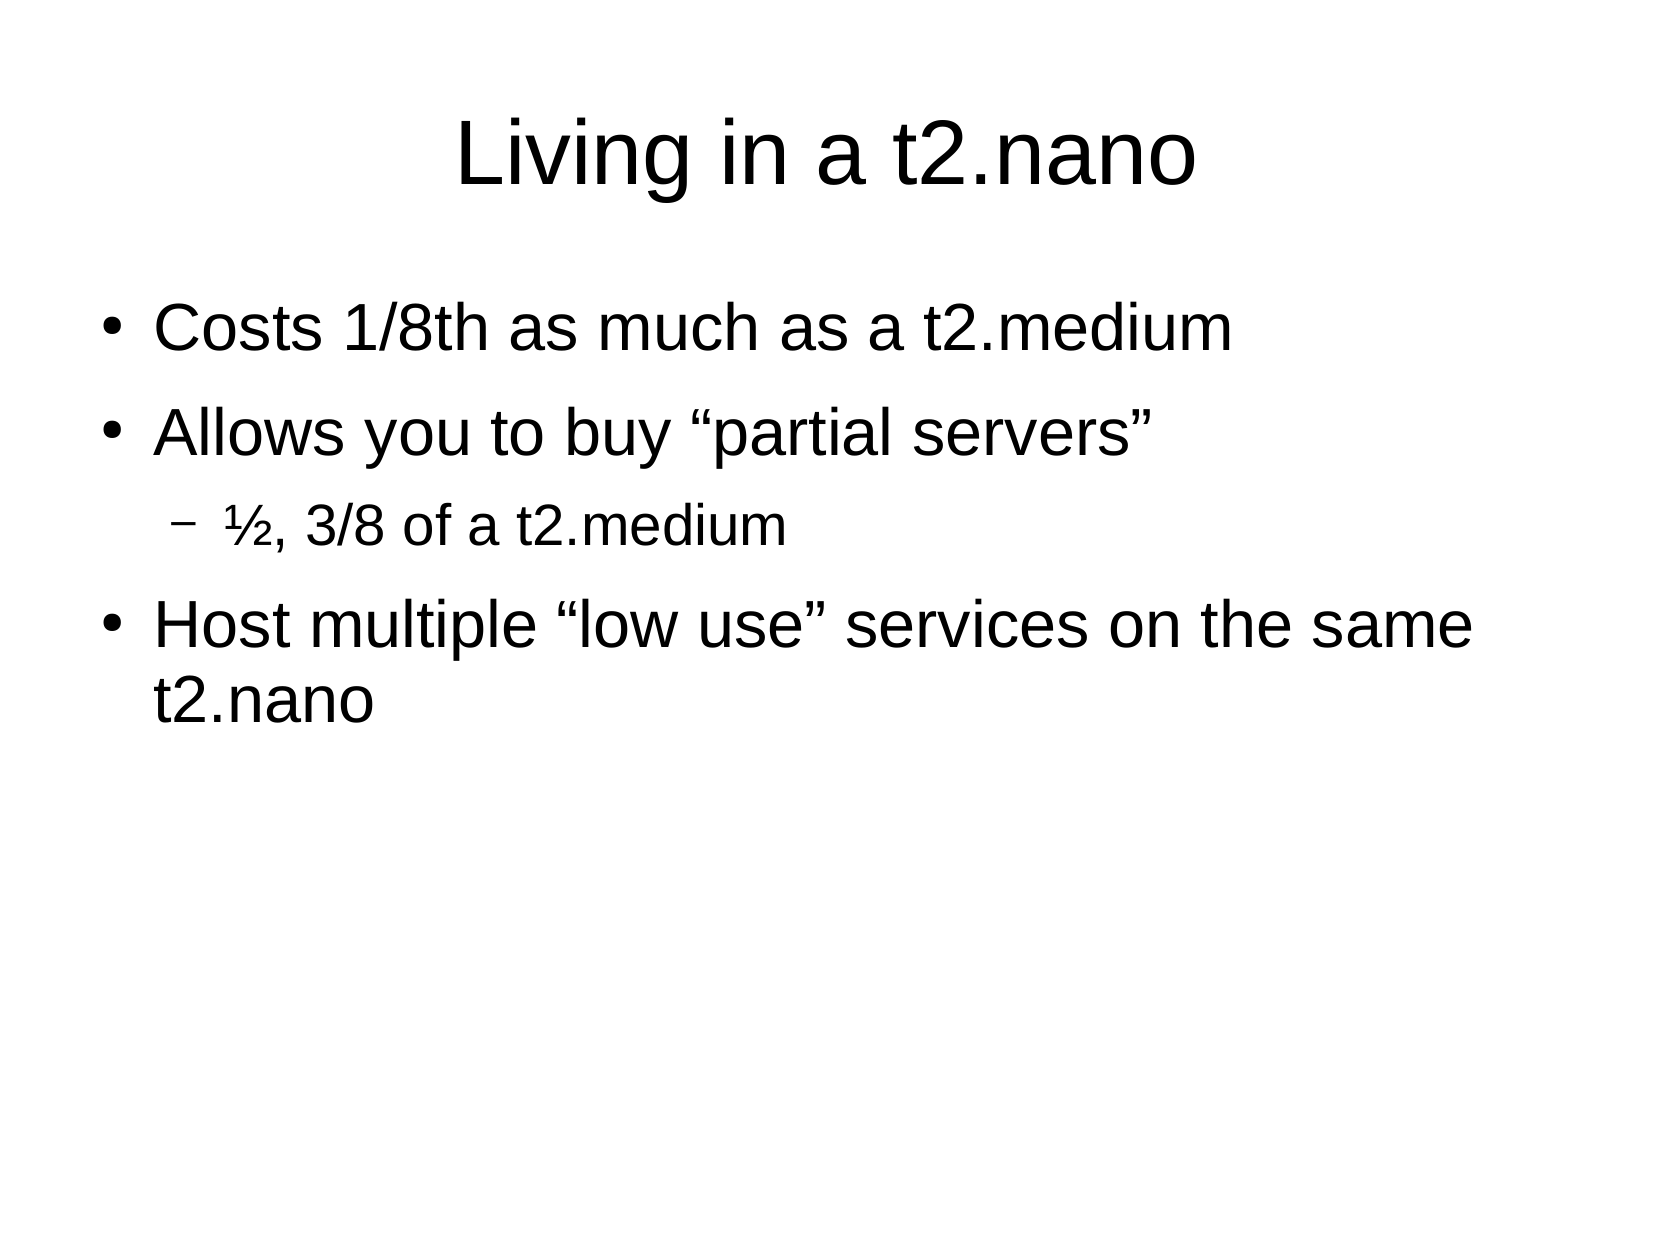

# Living in a t2.nano
Costs 1/8th as much as a t2.medium
Allows you to buy “partial servers”
½, 3/8 of a t2.medium
Host multiple “low use” services on the same t2.nano